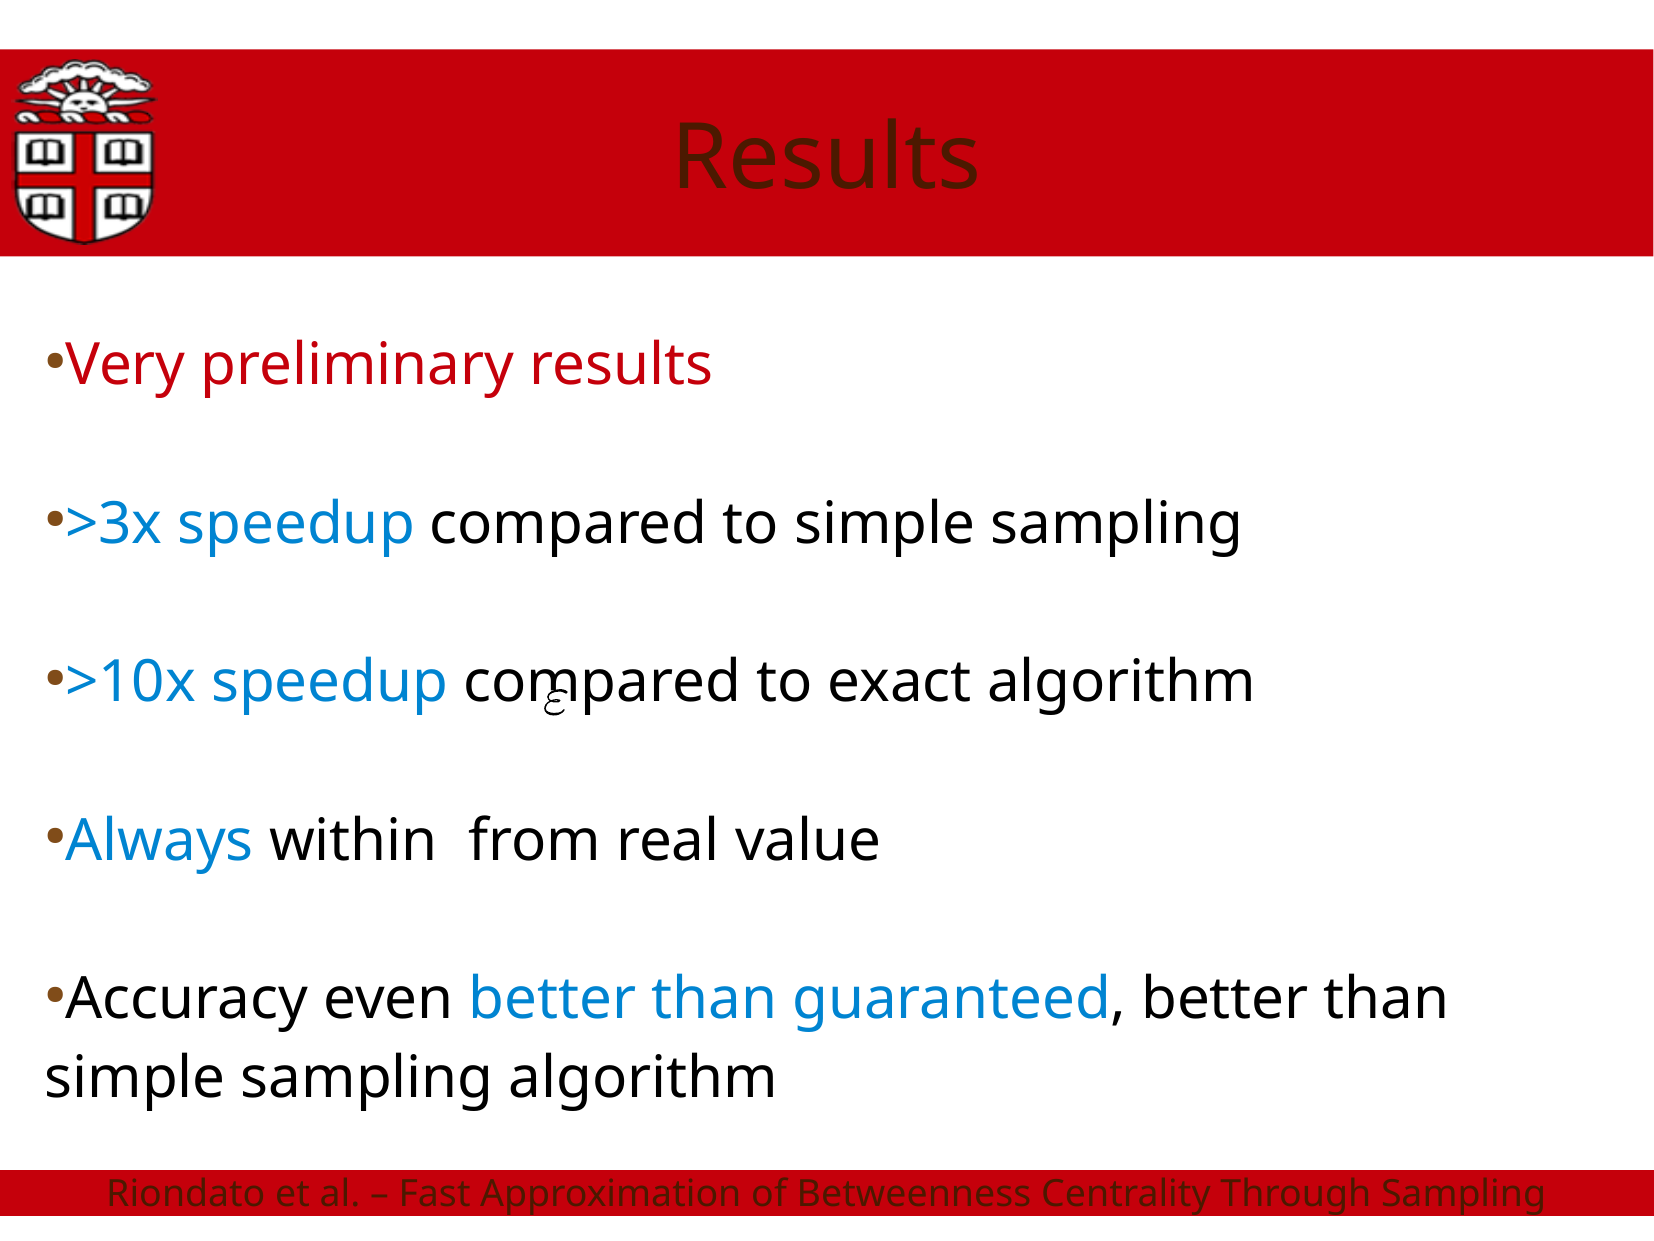

# Results
Very preliminary results
>3x speedup compared to simple sampling
>10x speedup compared to exact algorithm
Always within from real value
Accuracy even better than guaranteed, better than simple sampling algorithm
Riondato et al. – Fast Approximation of Betweenness Centrality Through Sampling